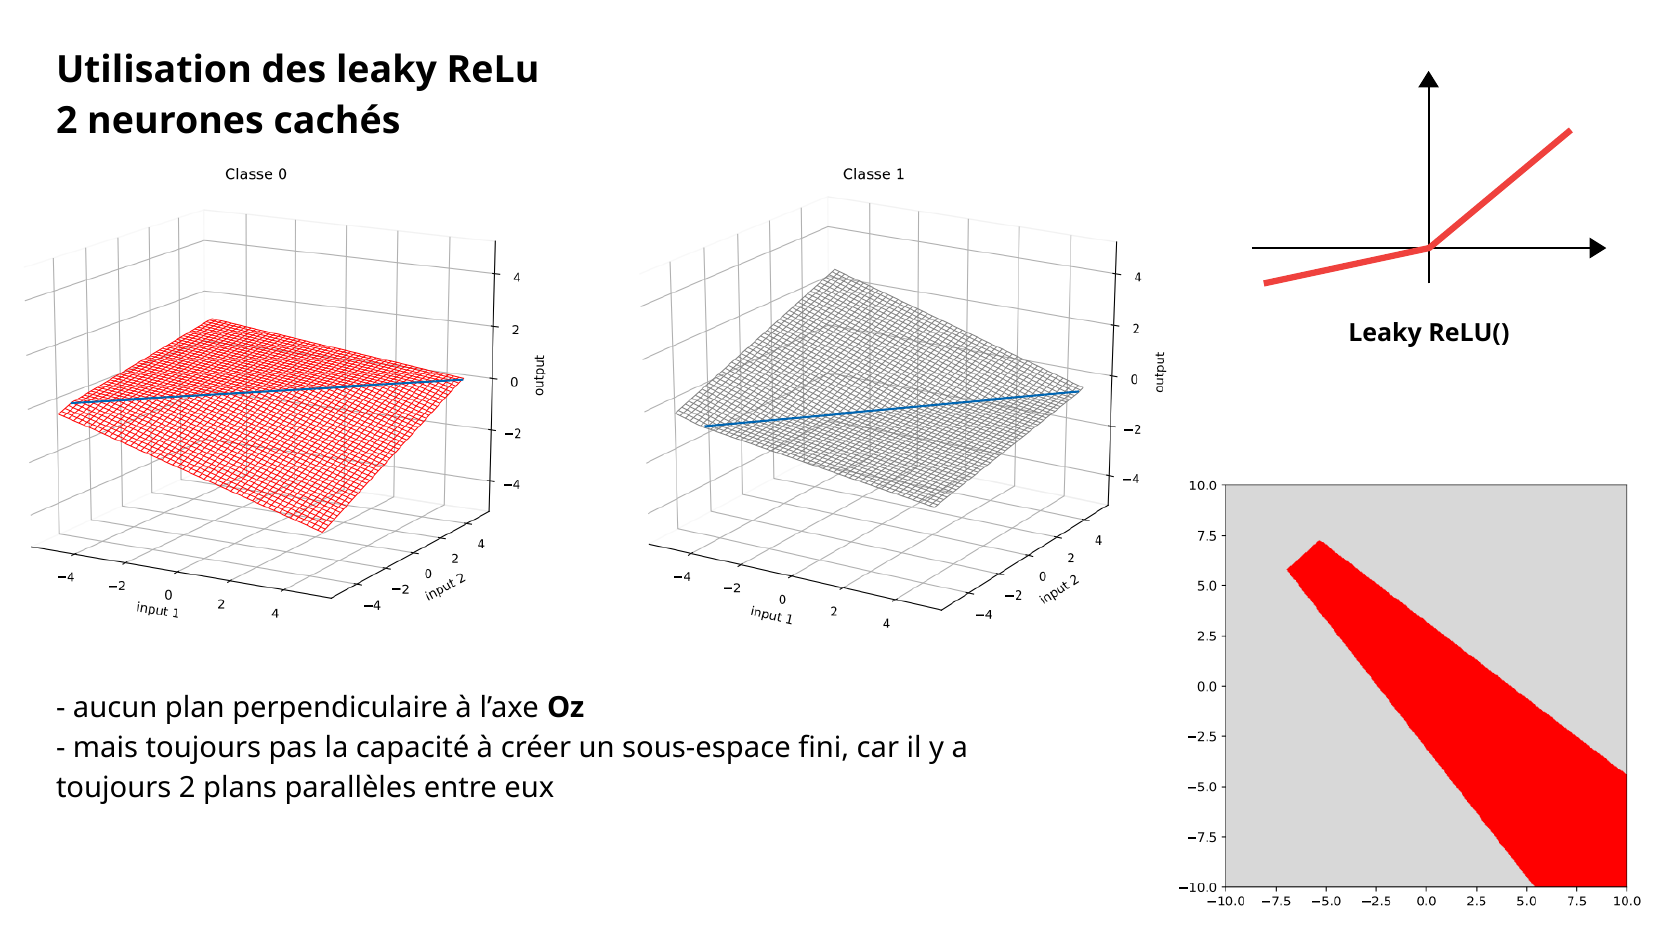

Utilisation des leaky ReLu
2 neurones cachés
Leaky ReLU()
- aucun plan perpendiculaire à l’axe Oz
- mais toujours pas la capacité à créer un sous-espace fini, car il y a toujours 2 plans parallèles entre eux